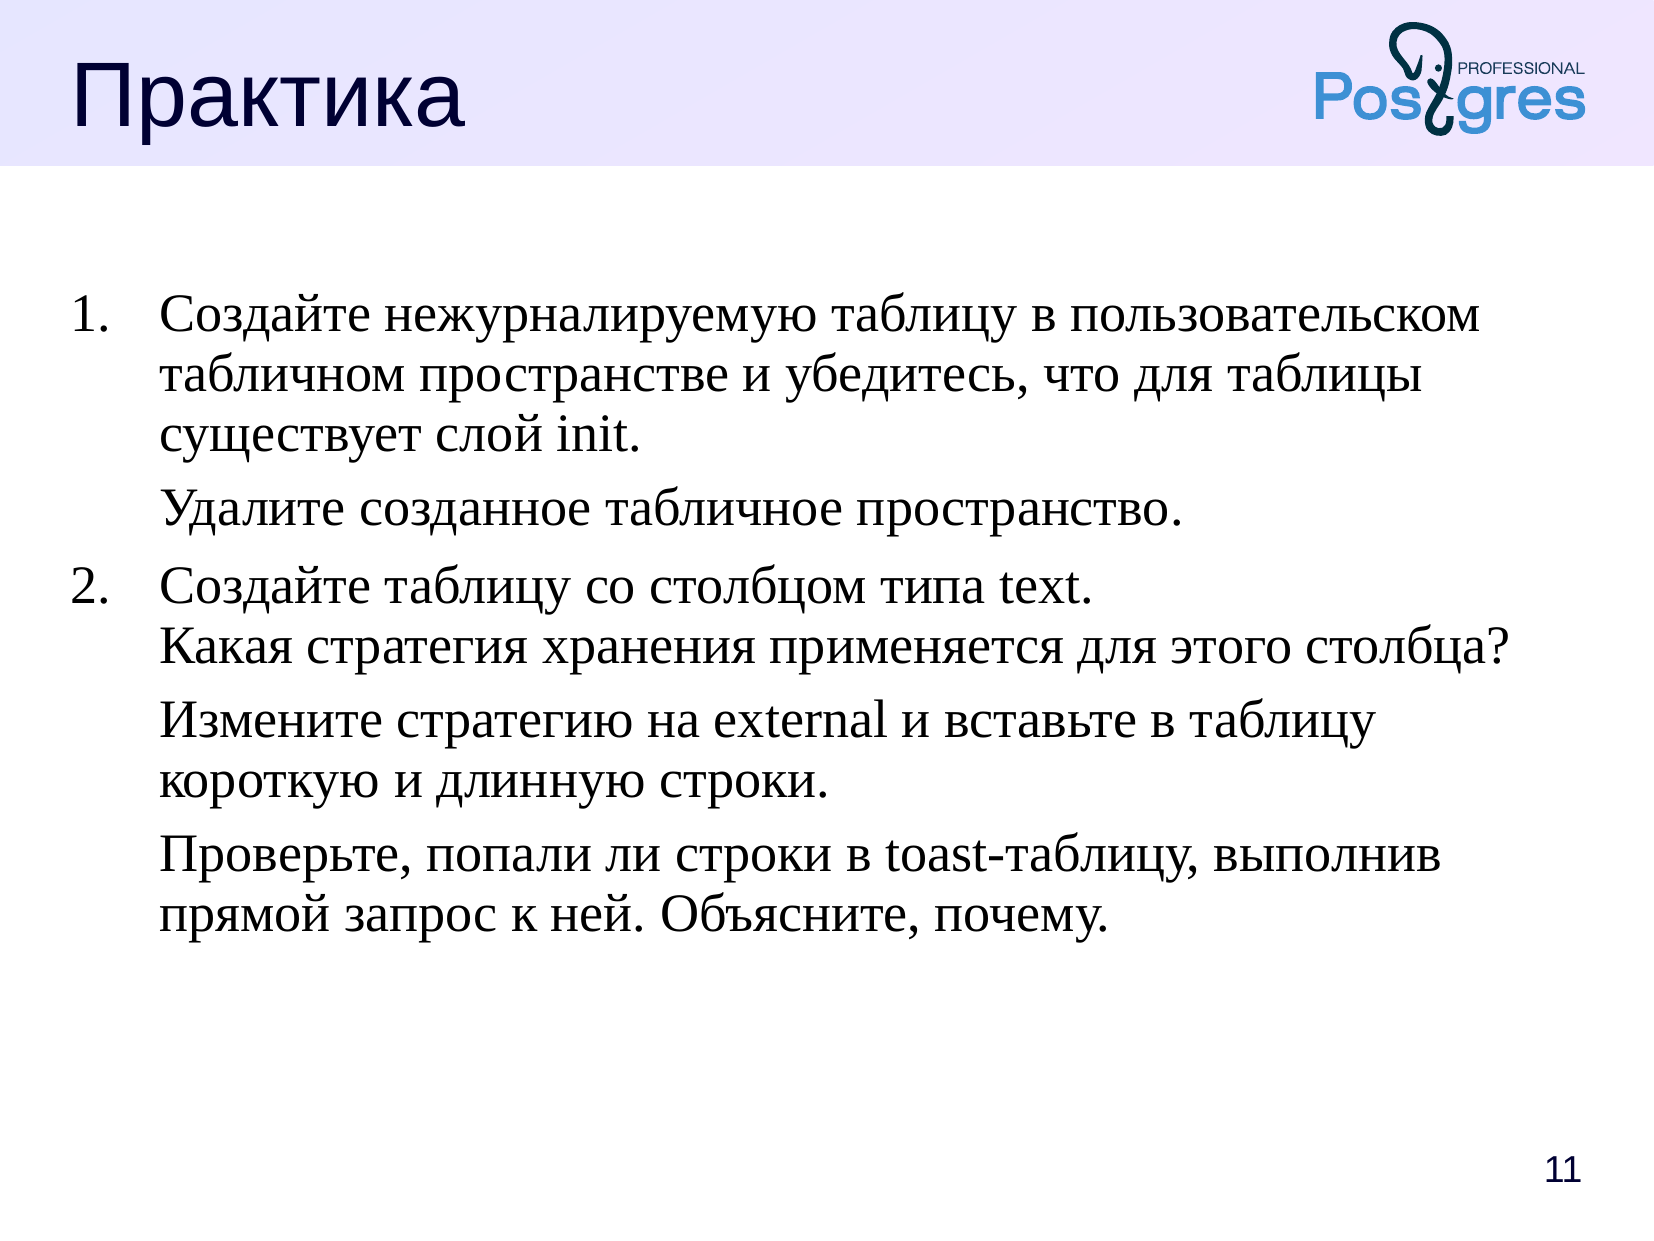

# Практика
Создайте нежурналируемую таблицу в пользовательском табличном пространстве и убедитесь, что для таблицы существует слой init.
Удалите созданное табличное пространство.
Создайте таблицу со столбцом типа text.
Какая стратегия хранения применяется для этого столбца?
Измените стратегию на external и вставьте в таблицу короткую и длинную строки.
Проверьте, попали ли строки в toast-таблицу, выполнив прямой запрос к ней. Объясните, почему.